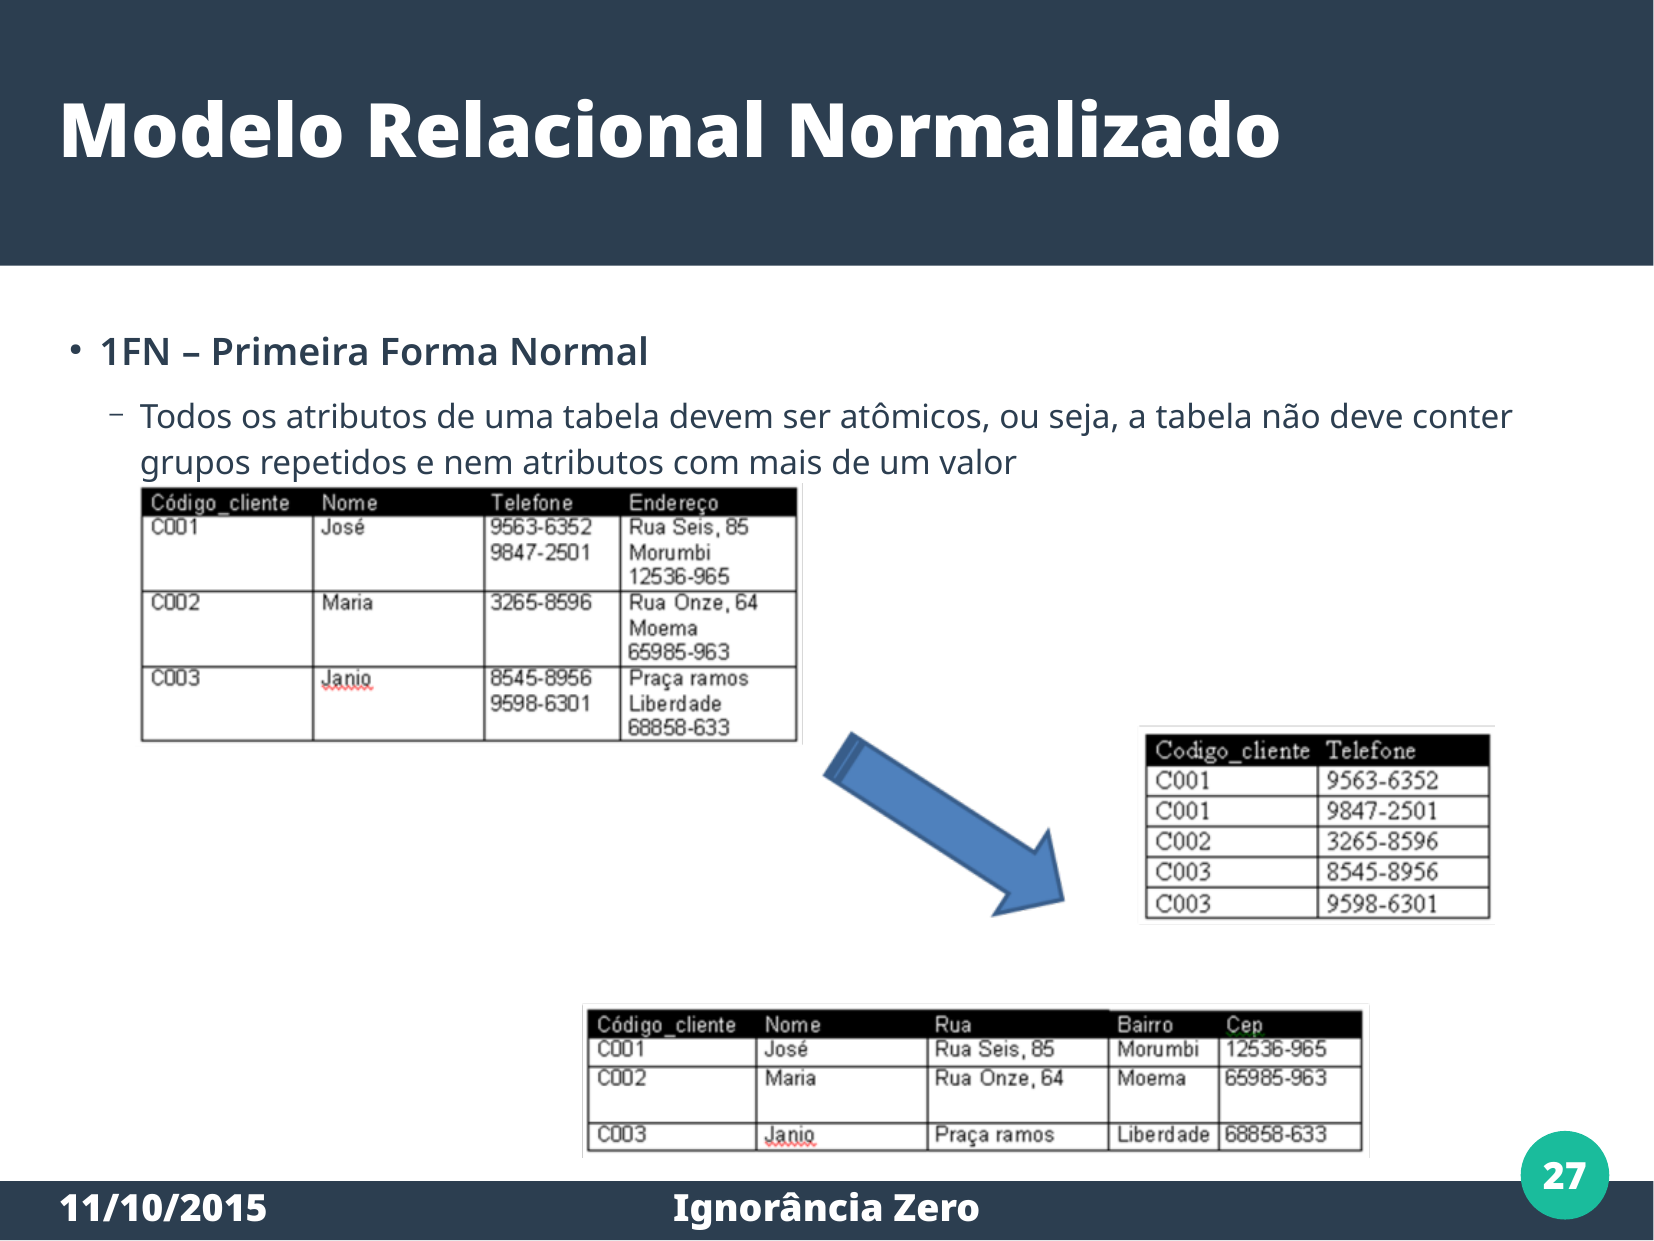

# Modelo Relacional Normalizado
1FN – Primeira Forma Normal
Todos os atributos de uma tabela devem ser atômicos, ou seja, a tabela não deve conter grupos repetidos e nem atributos com mais de um valor
27
11/10/2015
Ignorância Zero